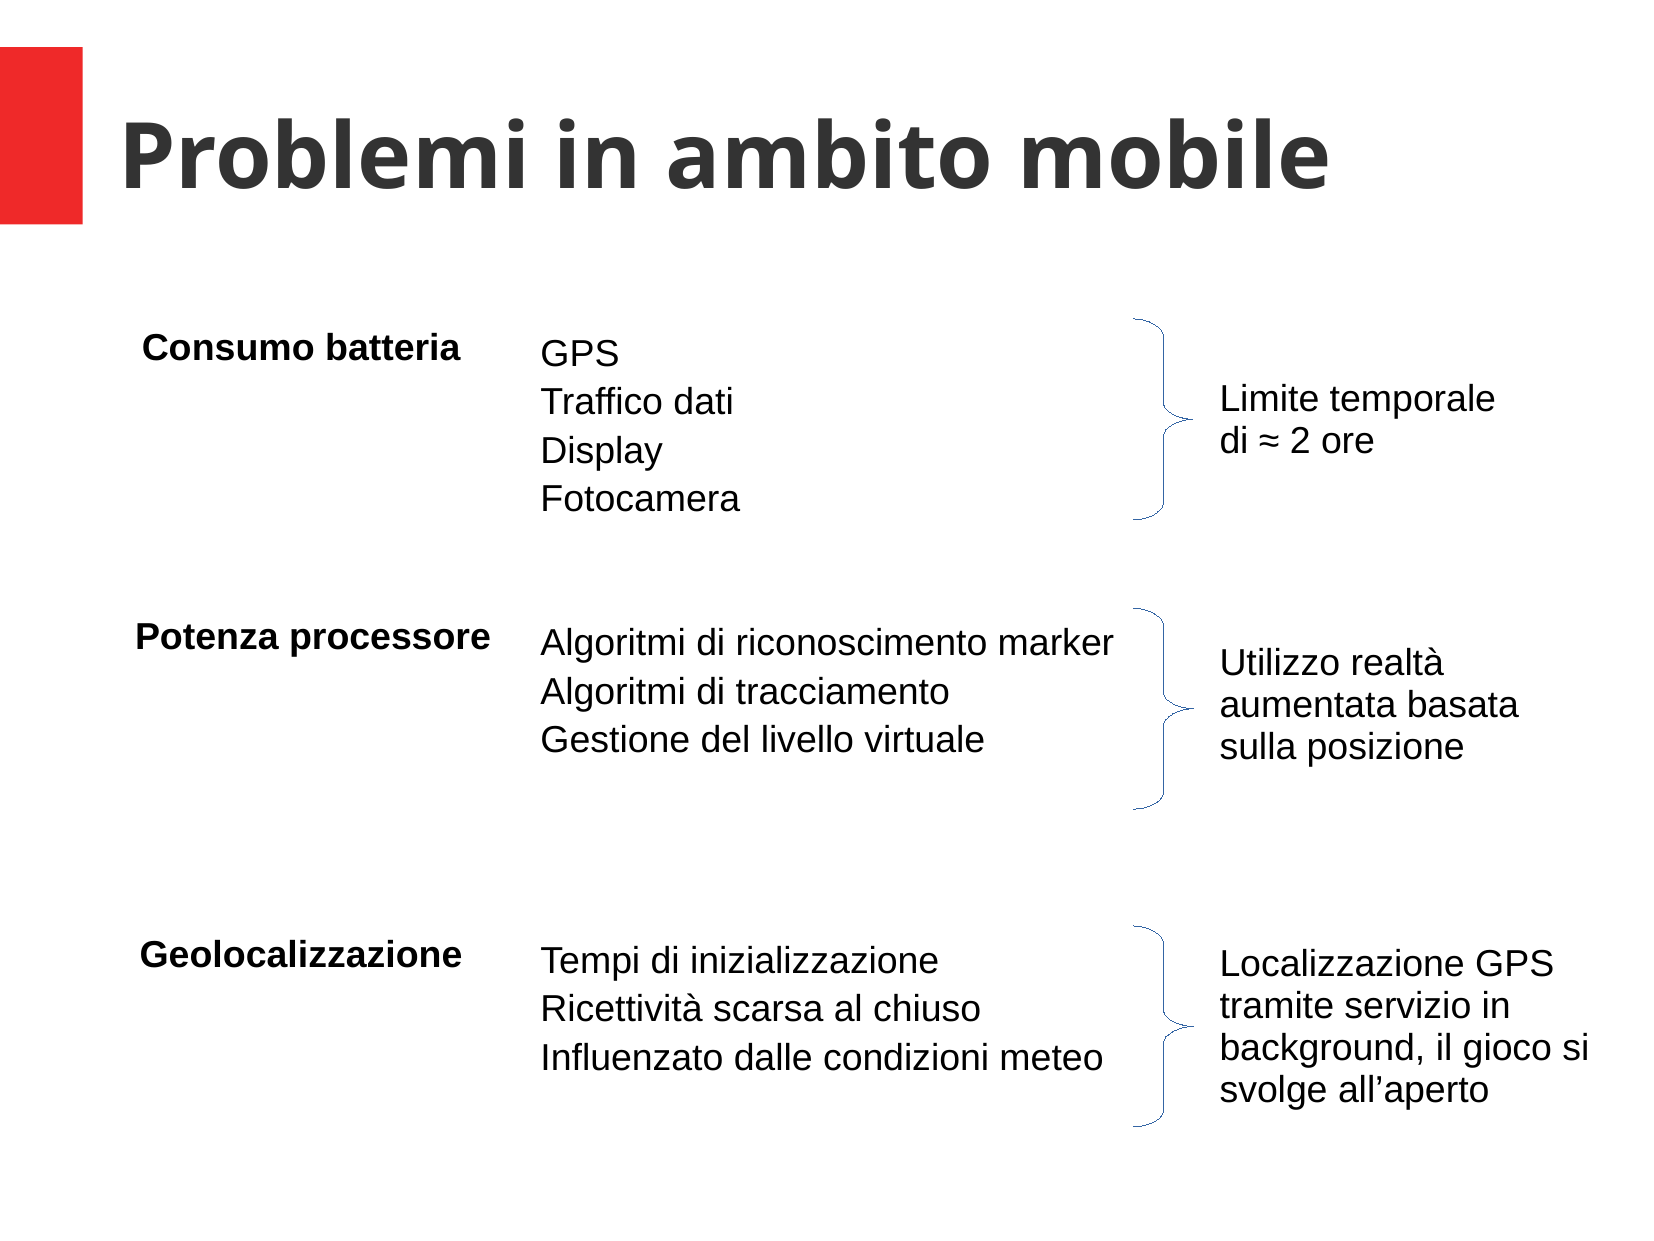

# Problemi in ambito mobile
Consumo batteria
GPS
Traffico dati
Display
Fotocamera
Limite temporale
di ≈ 2 ore
Potenza processore
Algoritmi di riconoscimento marker
Algoritmi di tracciamento
Gestione del livello virtuale
Utilizzo realtà aumentata basata sulla posizione
Geolocalizzazione
Tempi di inizializzazione
Ricettività scarsa al chiuso
Influenzato dalle condizioni meteo
Localizzazione GPS tramite servizio in background, il gioco si svolge all’aperto